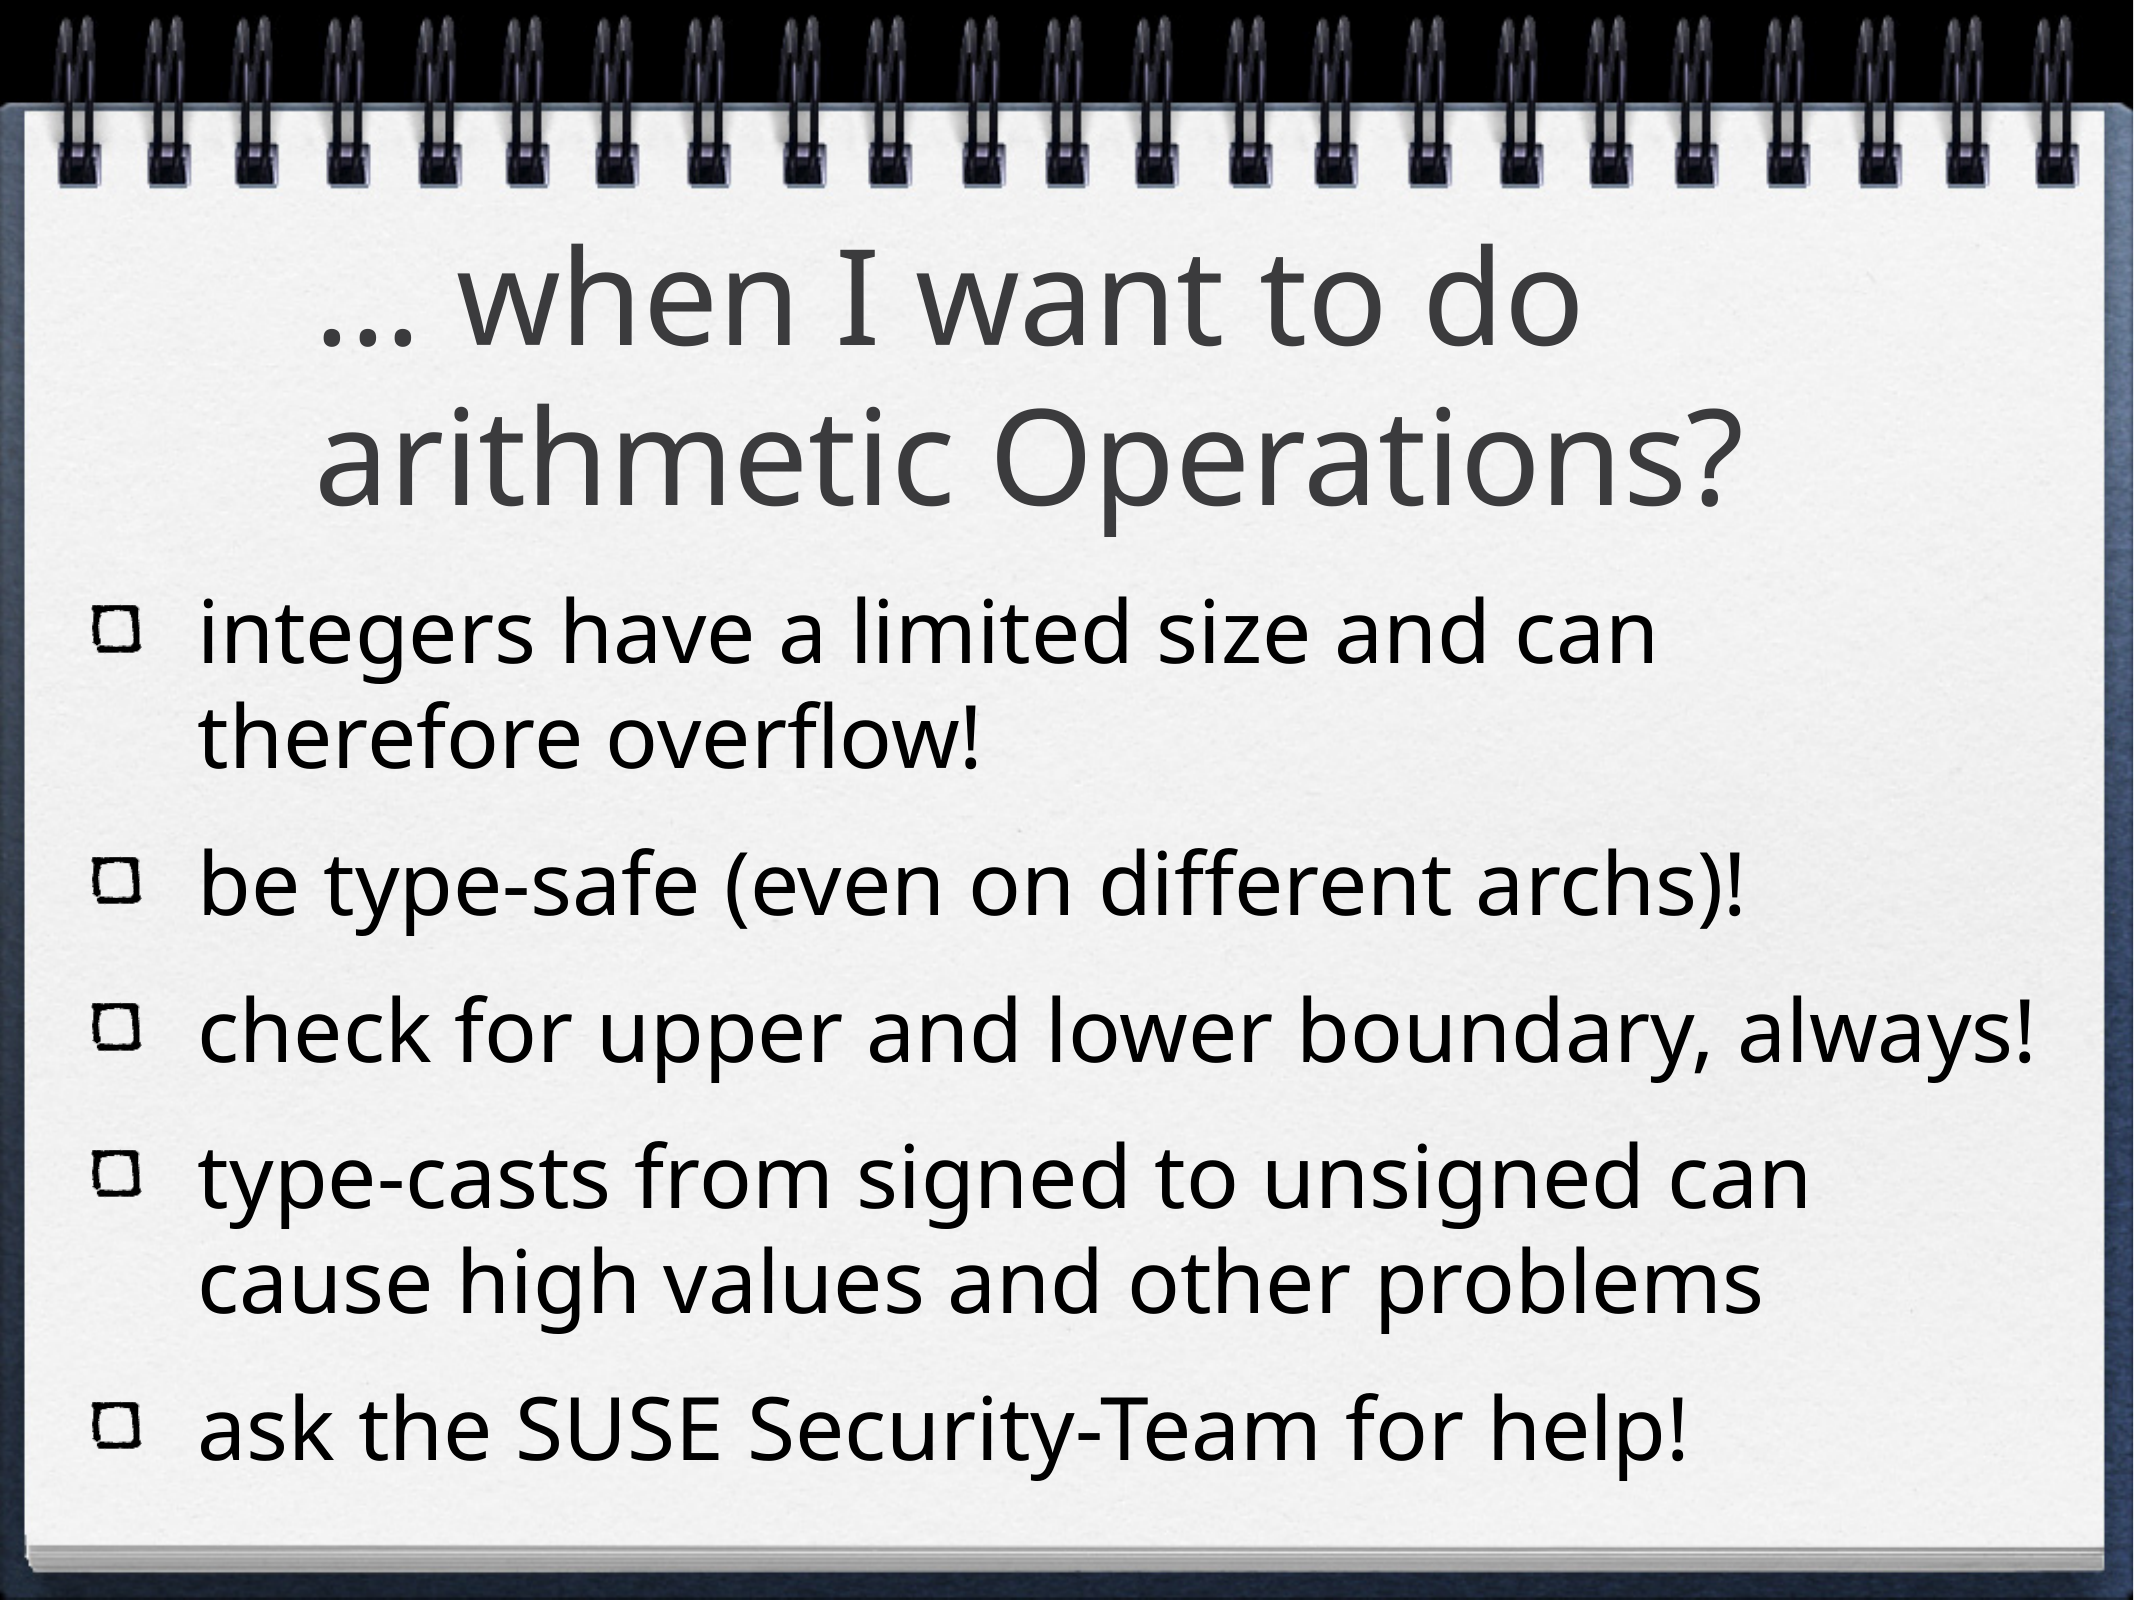

# ... when I want to do arithmetic Operations?
integers have a limited size and can therefore overflow!
be type-safe (even on different archs)!
check for upper and lower boundary, always!
type-casts from signed to unsigned can cause high values and other problems
ask the SUSE Security-Team for help!